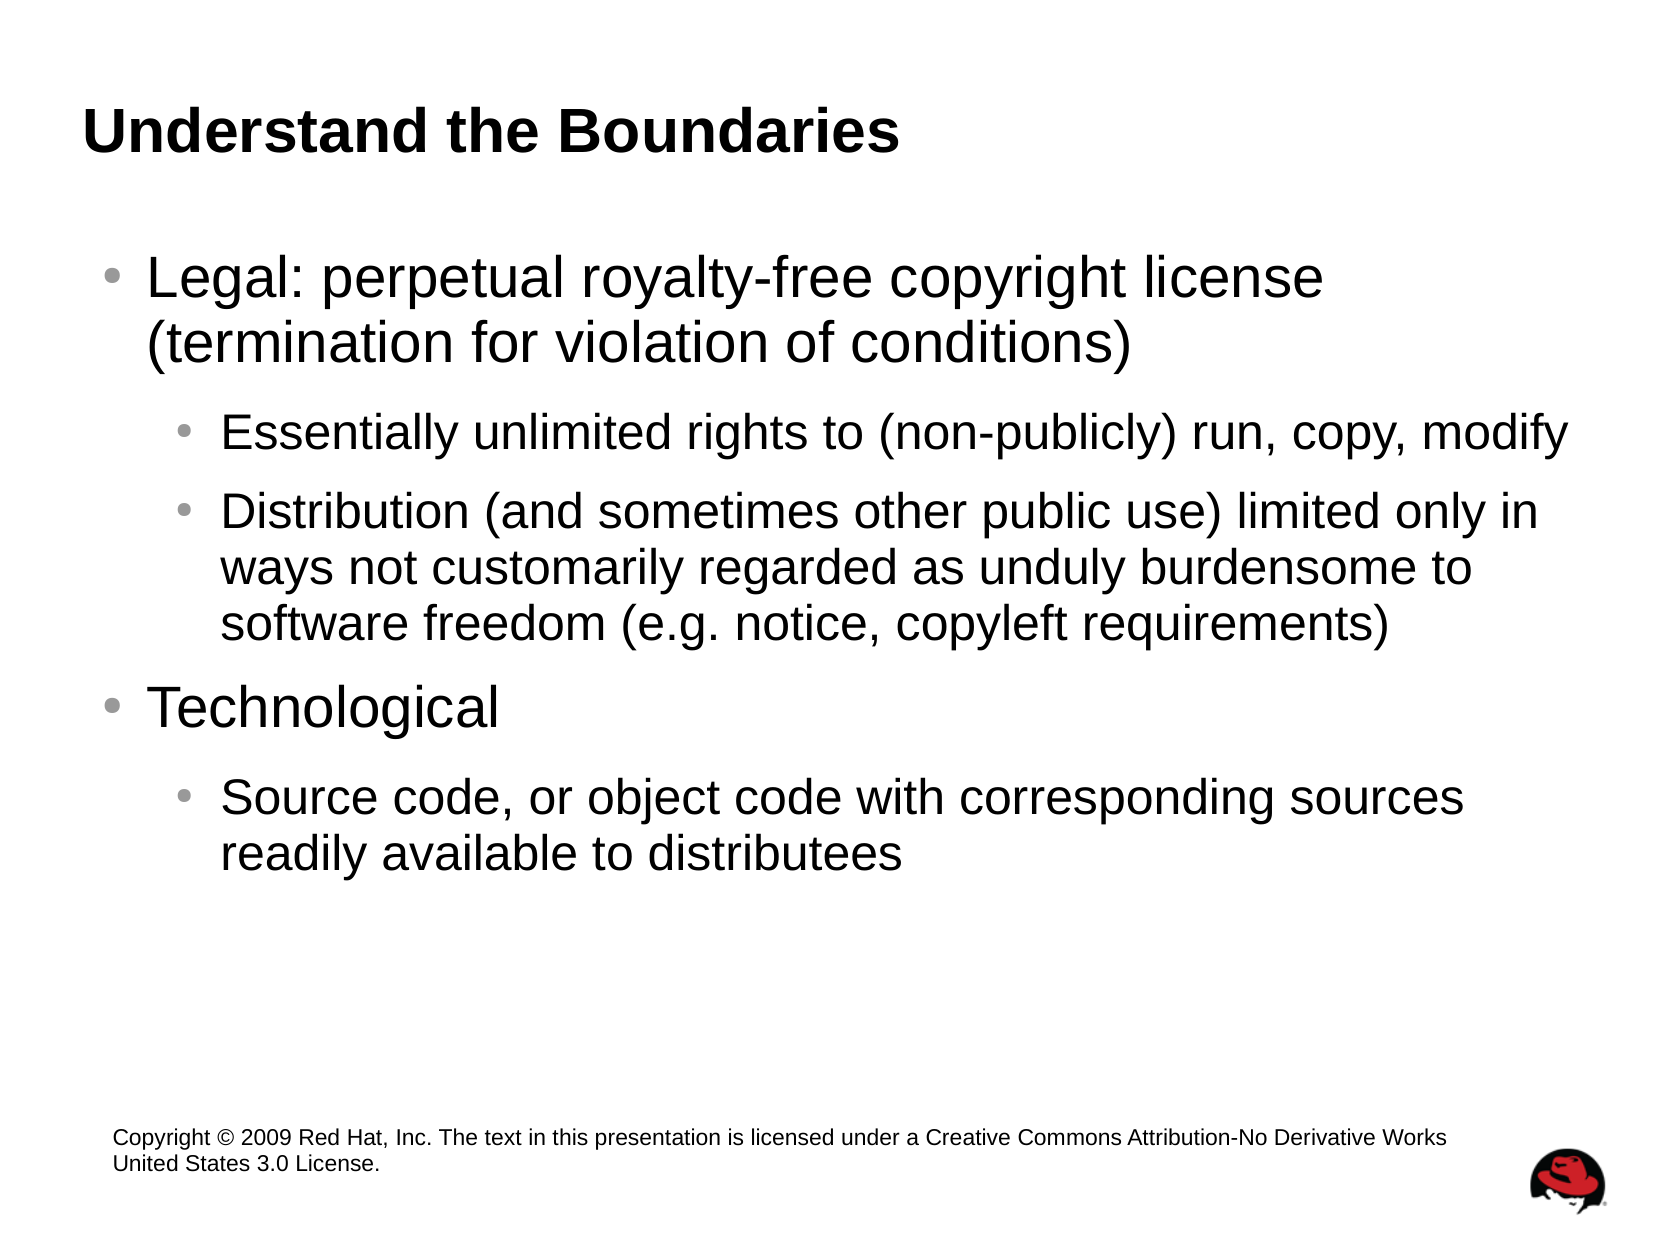

# Understand the Boundaries
Legal: perpetual royalty-free copyright license (termination for violation of conditions)
Essentially unlimited rights to (non-publicly) run, copy, modify
Distribution (and sometimes other public use) limited only in ways not customarily regarded as unduly burdensome to software freedom (e.g. notice, copyleft requirements)
Technological
Source code, or object code with corresponding sources readily available to distributees